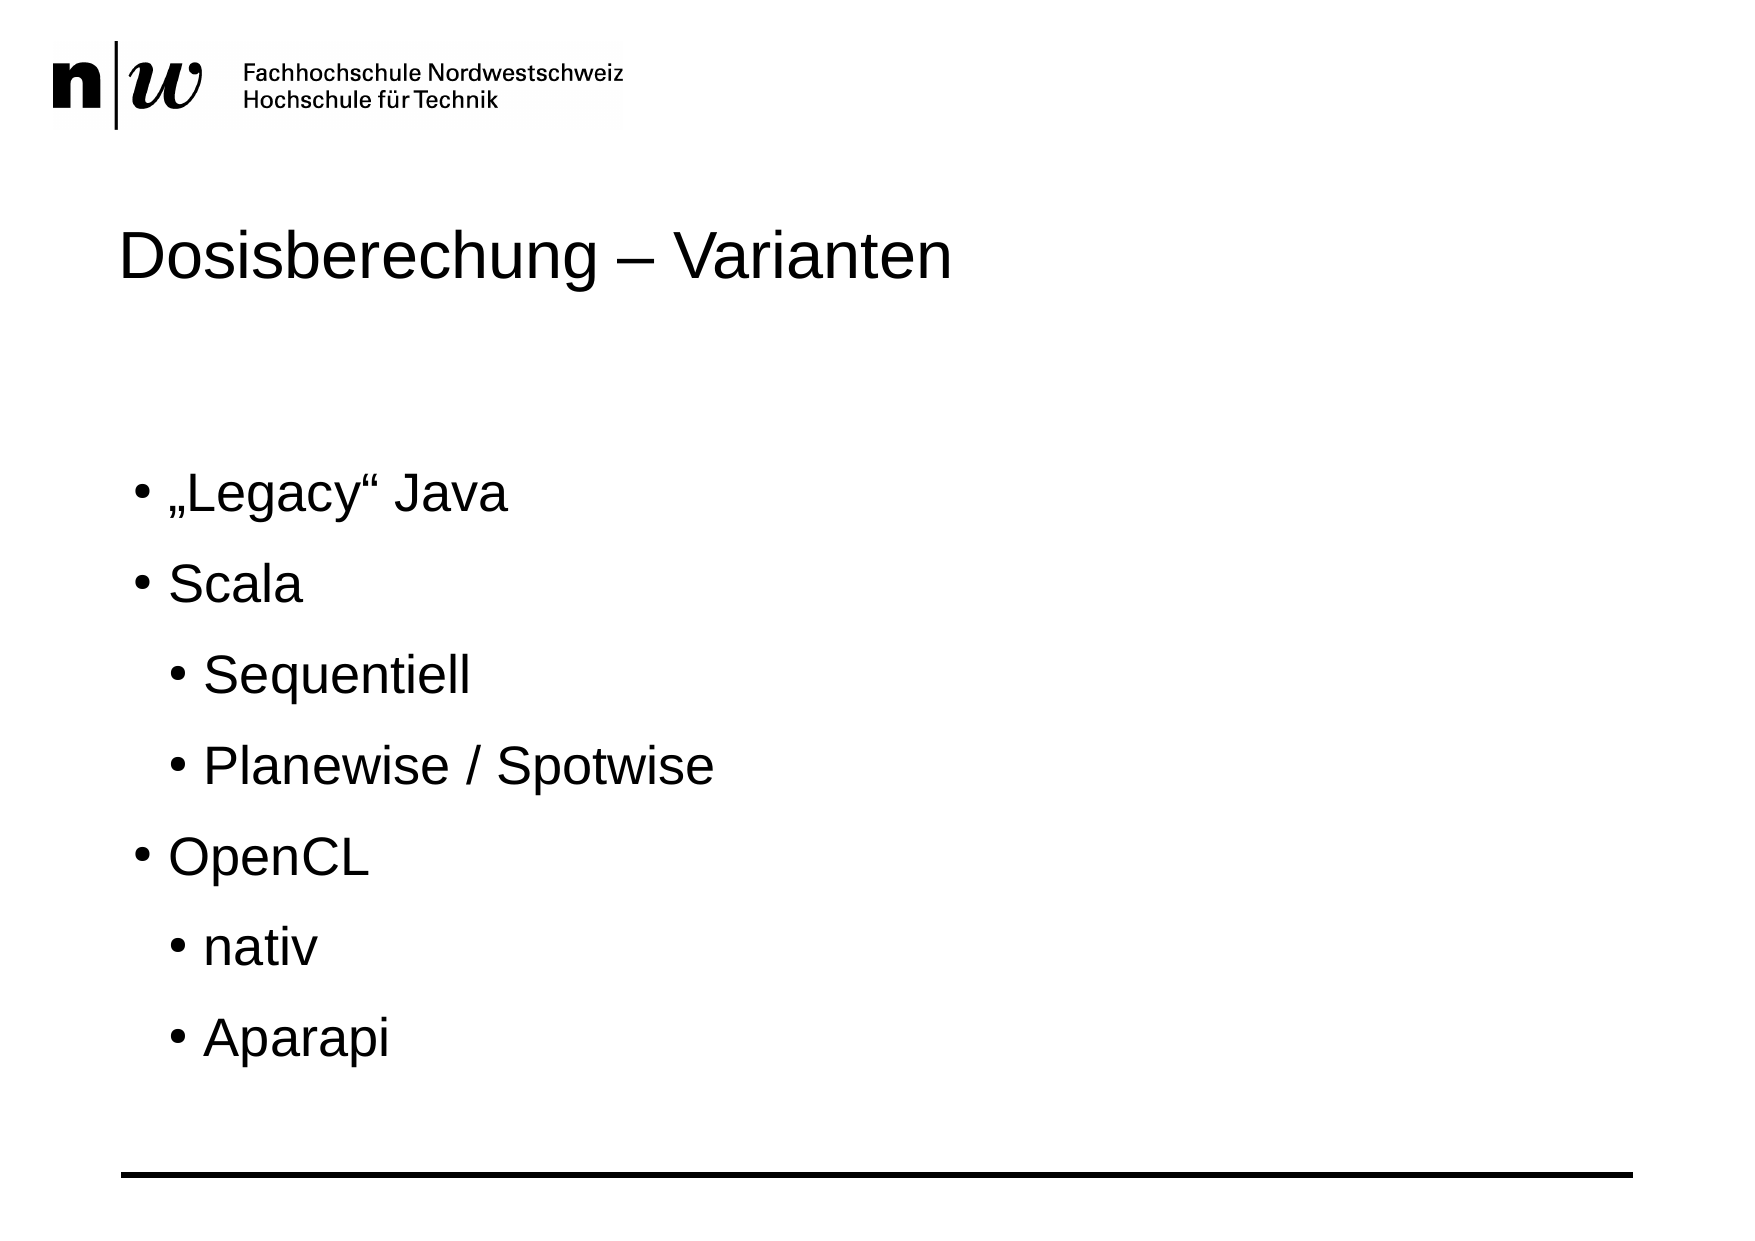

Dosisberechung – Varianten
„Legacy“ Java
Scala
Sequentiell
Planewise / Spotwise
OpenCL
nativ
Aparapi